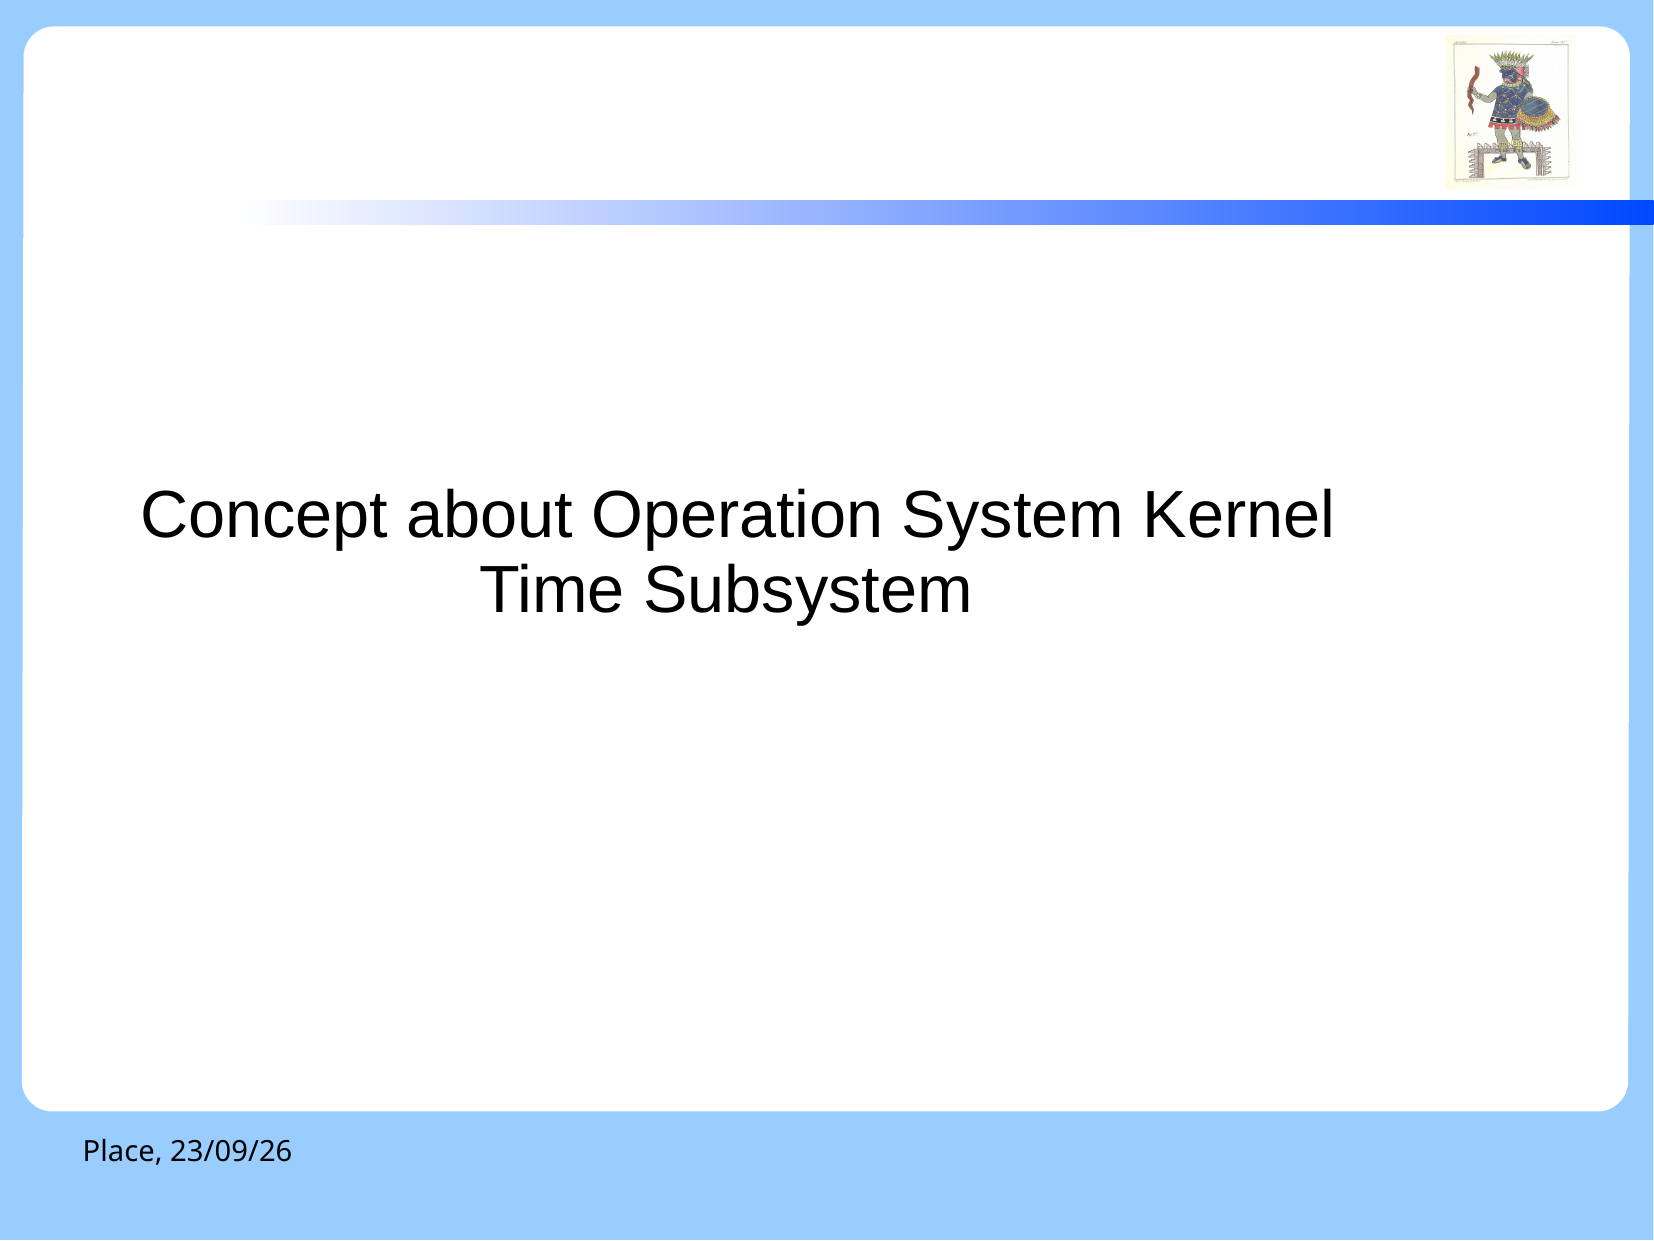

# Concept about Operation System Kernel Time Subsystem